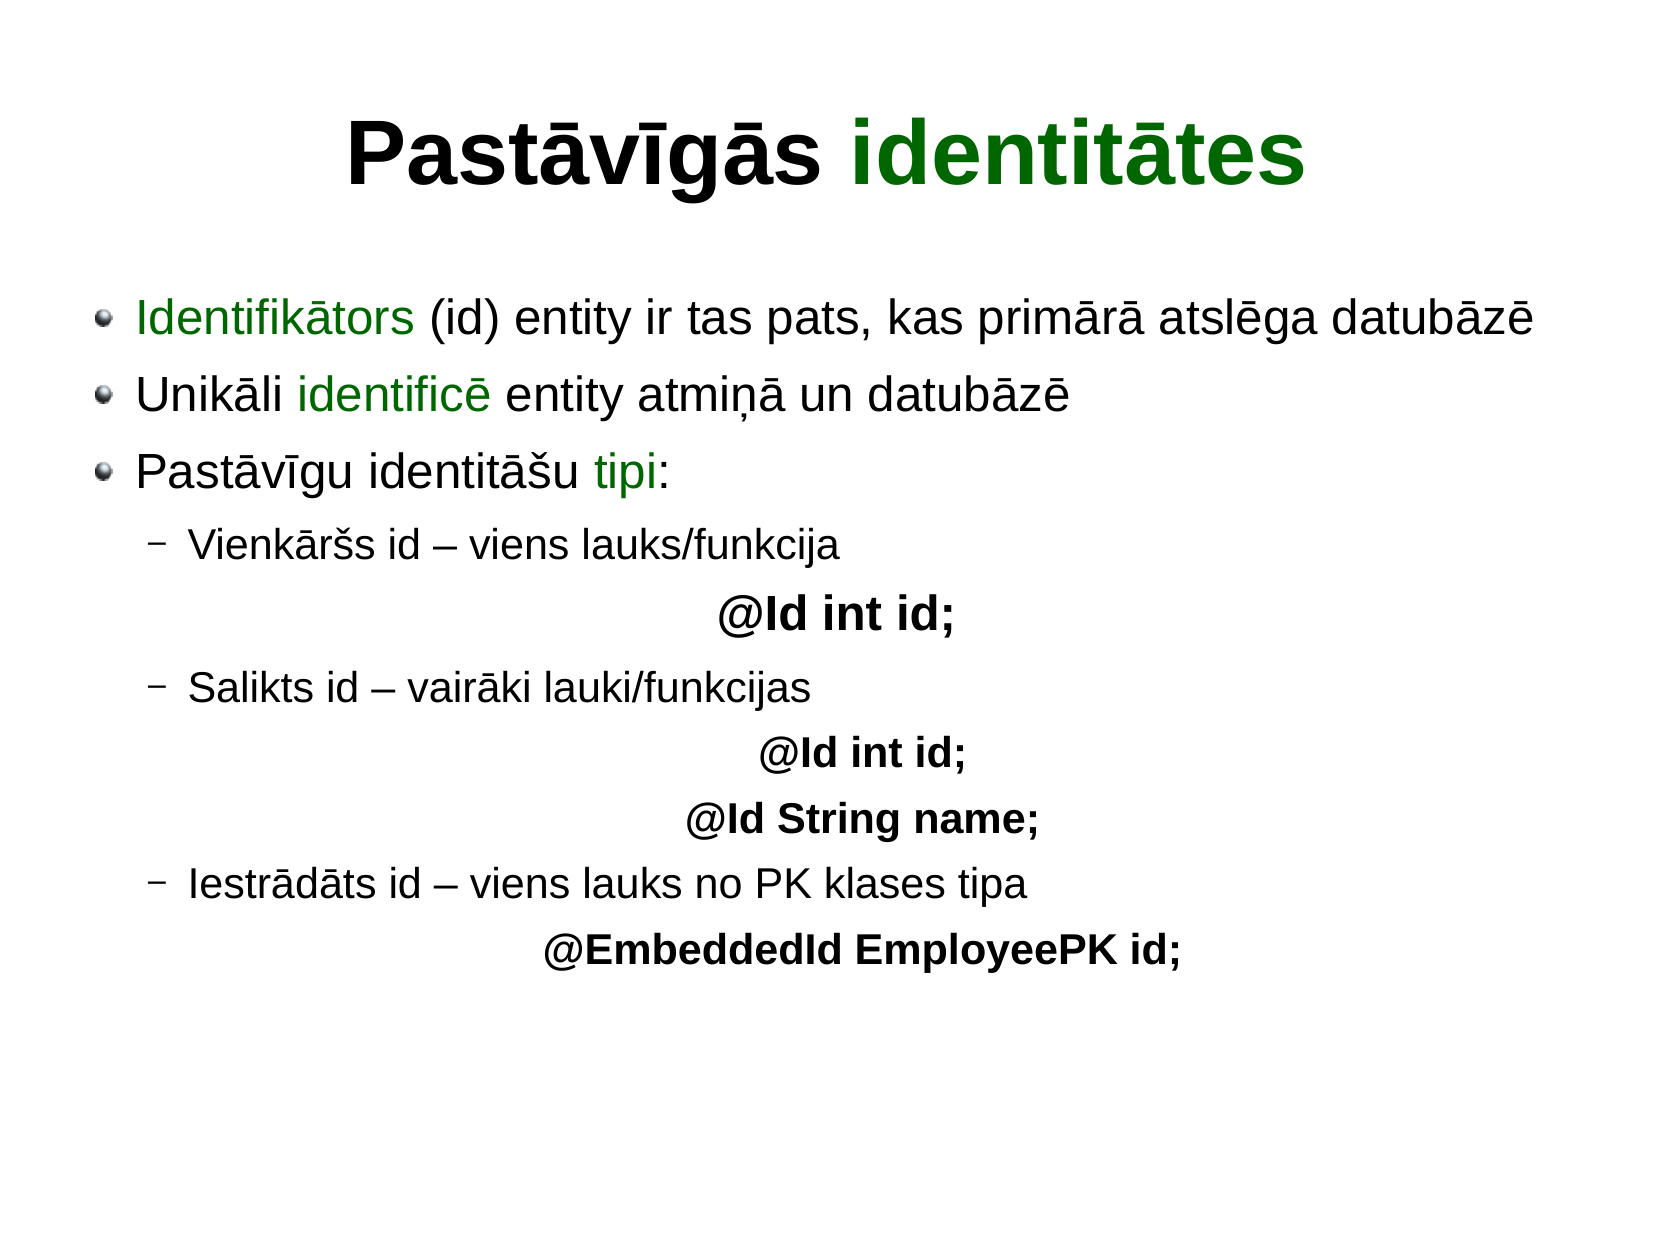

# Pastāvīgās identitātes
Identifikātors (id) entity ir tas pats, kas primārā atslēga datubāzē
Unikāli identificē entity atmiņā un datubāzē
Pastāvīgu identitāšu tipi:
Vienkāršs id – viens lauks/funkcija
@Id int id;
Salikts id – vairāki lauki/funkcijas
@Id int id;
@Id String name;
Iestrādāts id – viens lauks no PK klases tipa
@EmbeddedId EmployeePK id;